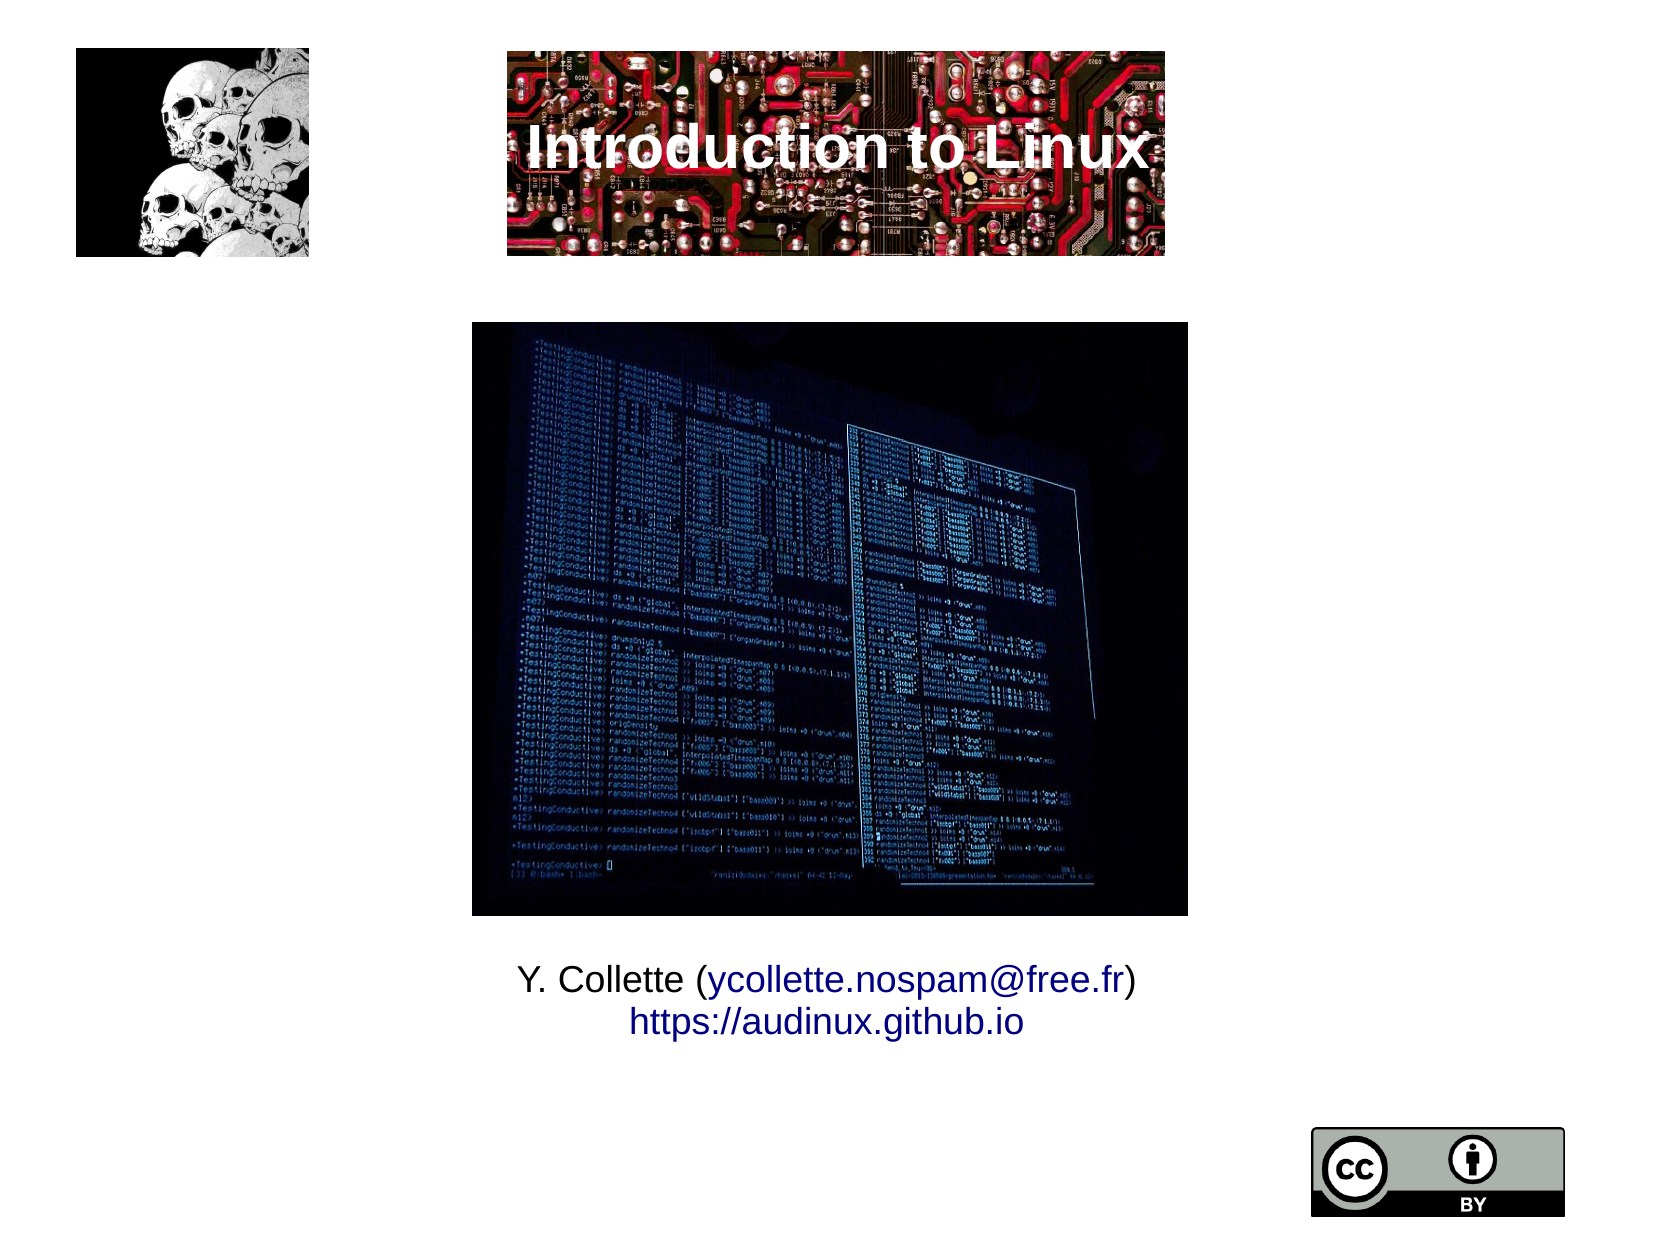

Introduction to Linux
Y. Collette (ycollette.nospam@free.fr)
https://audinux.github.io